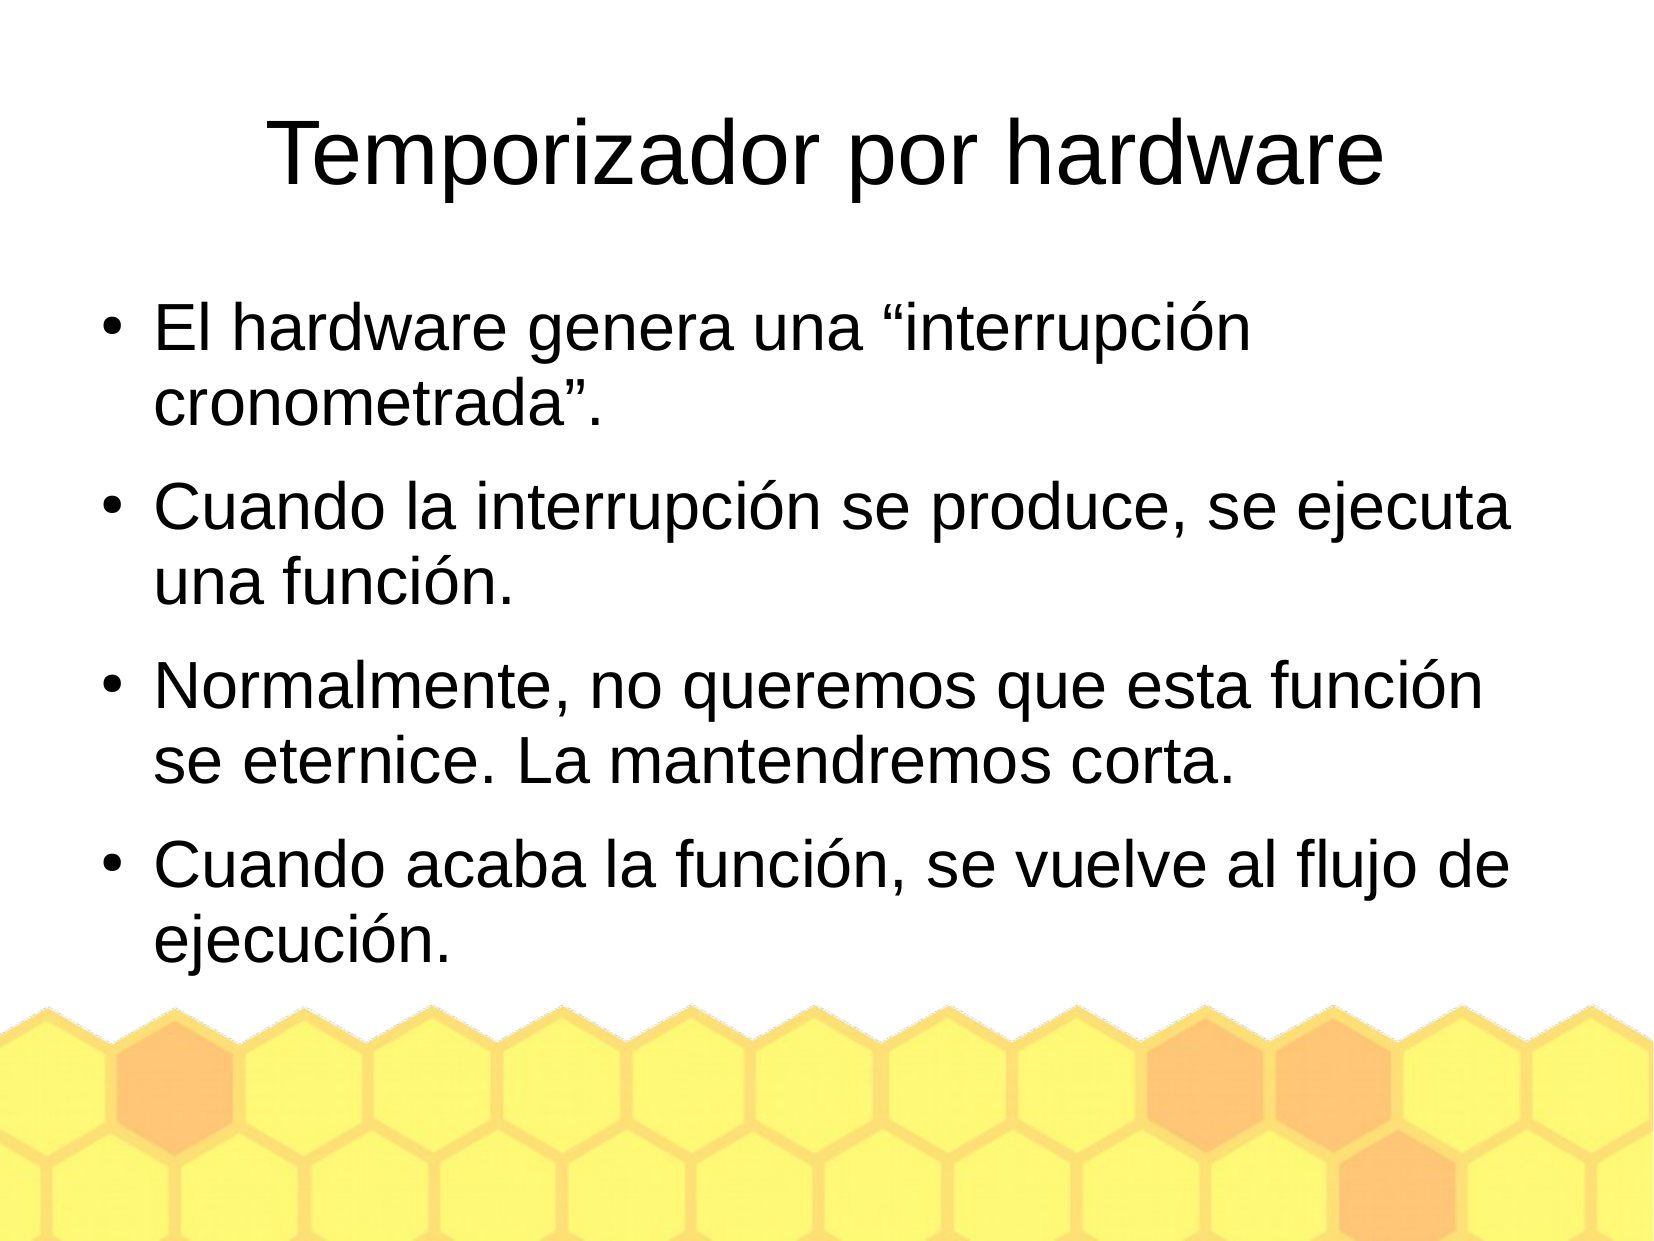

# Temporizador por hardware
El hardware genera una “interrupción cronometrada”.
Cuando la interrupción se produce, se ejecuta una función.
Normalmente, no queremos que esta función se eternice. La mantendremos corta.
Cuando acaba la función, se vuelve al flujo de ejecución.